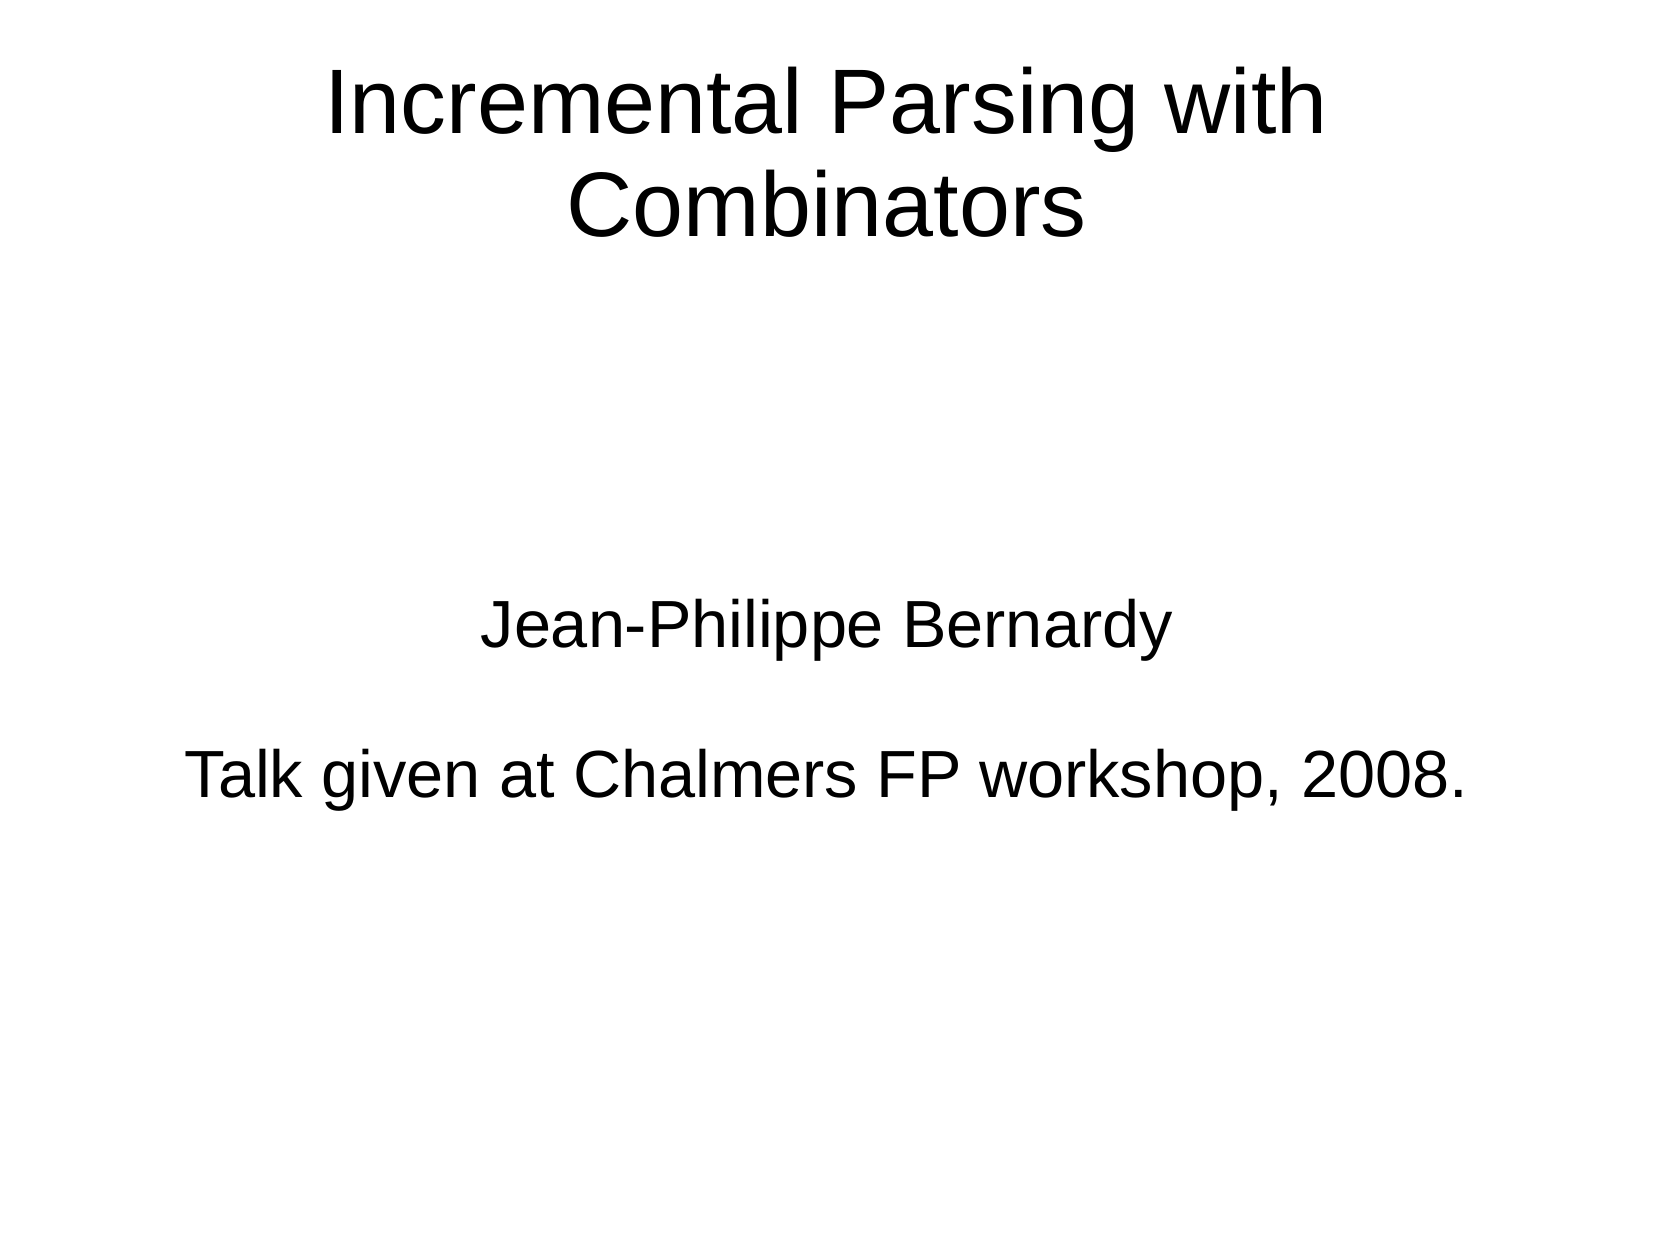

# Incremental Parsing with Combinators
Jean-Philippe Bernardy
Talk given at Chalmers FP workshop, 2008.